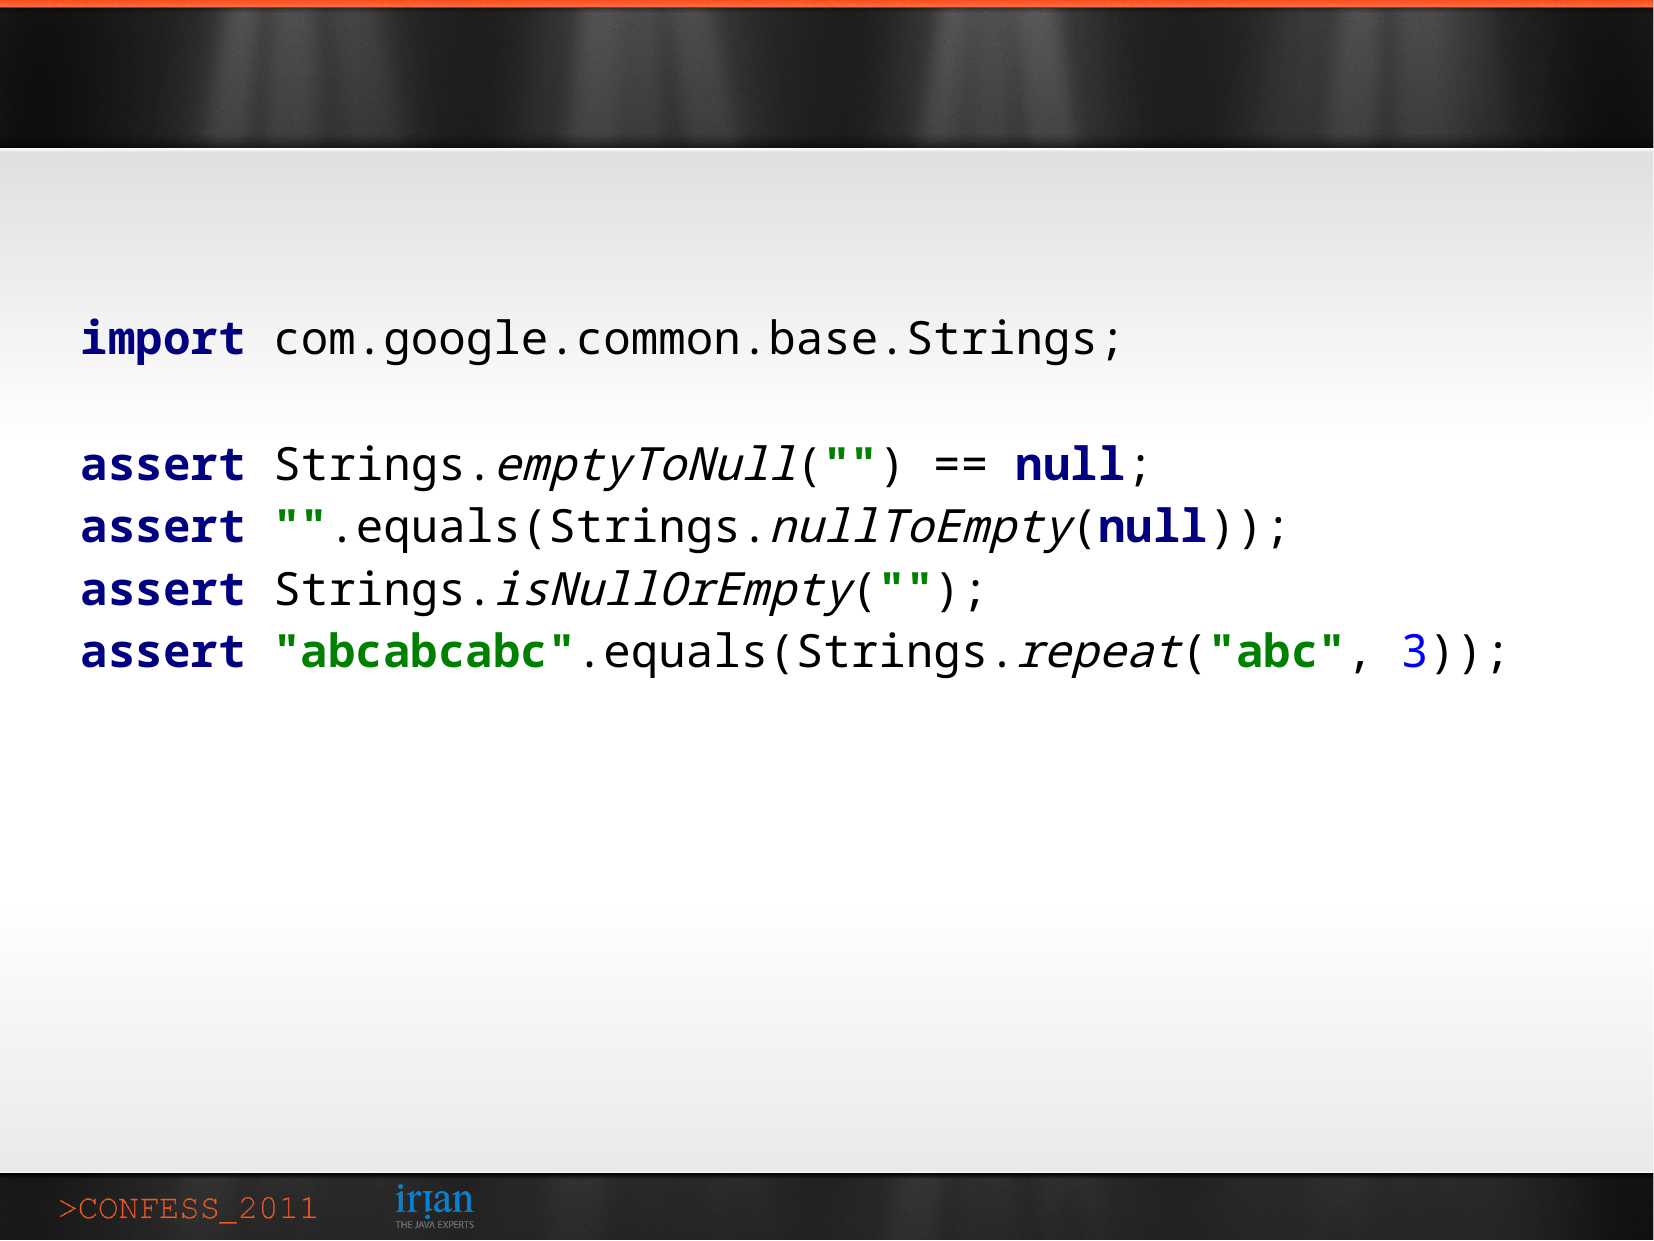

#
import com.google.common.base.Strings;
assert Strings.emptyToNull("") == null;
assert "".equals(Strings.nullToEmpty(null));
assert Strings.isNullOrEmpty("");
assert "abcabcabc".equals(Strings.repeat("abc", 3));